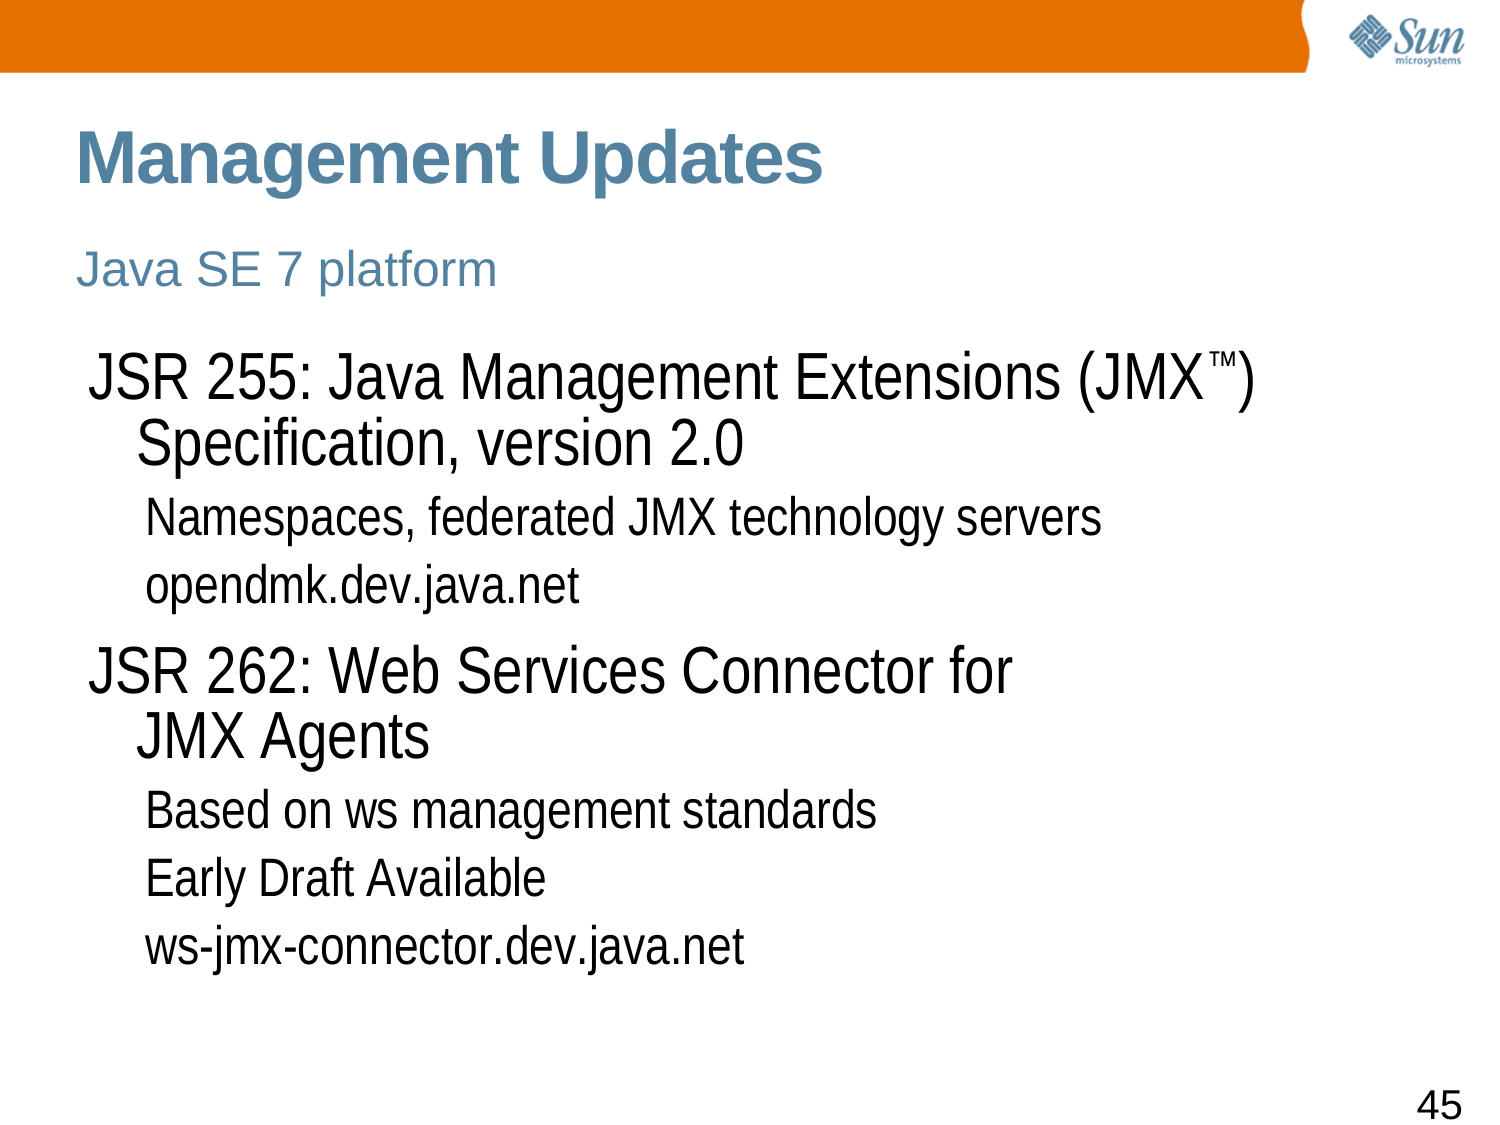

# Management Updates
Java SE 7 platform
JSR 255: Java Management Extensions (JMX™) Specification, version 2.0
Namespaces, federated JMX technology servers
opendmk.dev.java.net
JSR 262: Web Services Connector for
JMX Agents
Based on ws management standards
Early Draft Available
ws-jmx-connector.dev.java.net